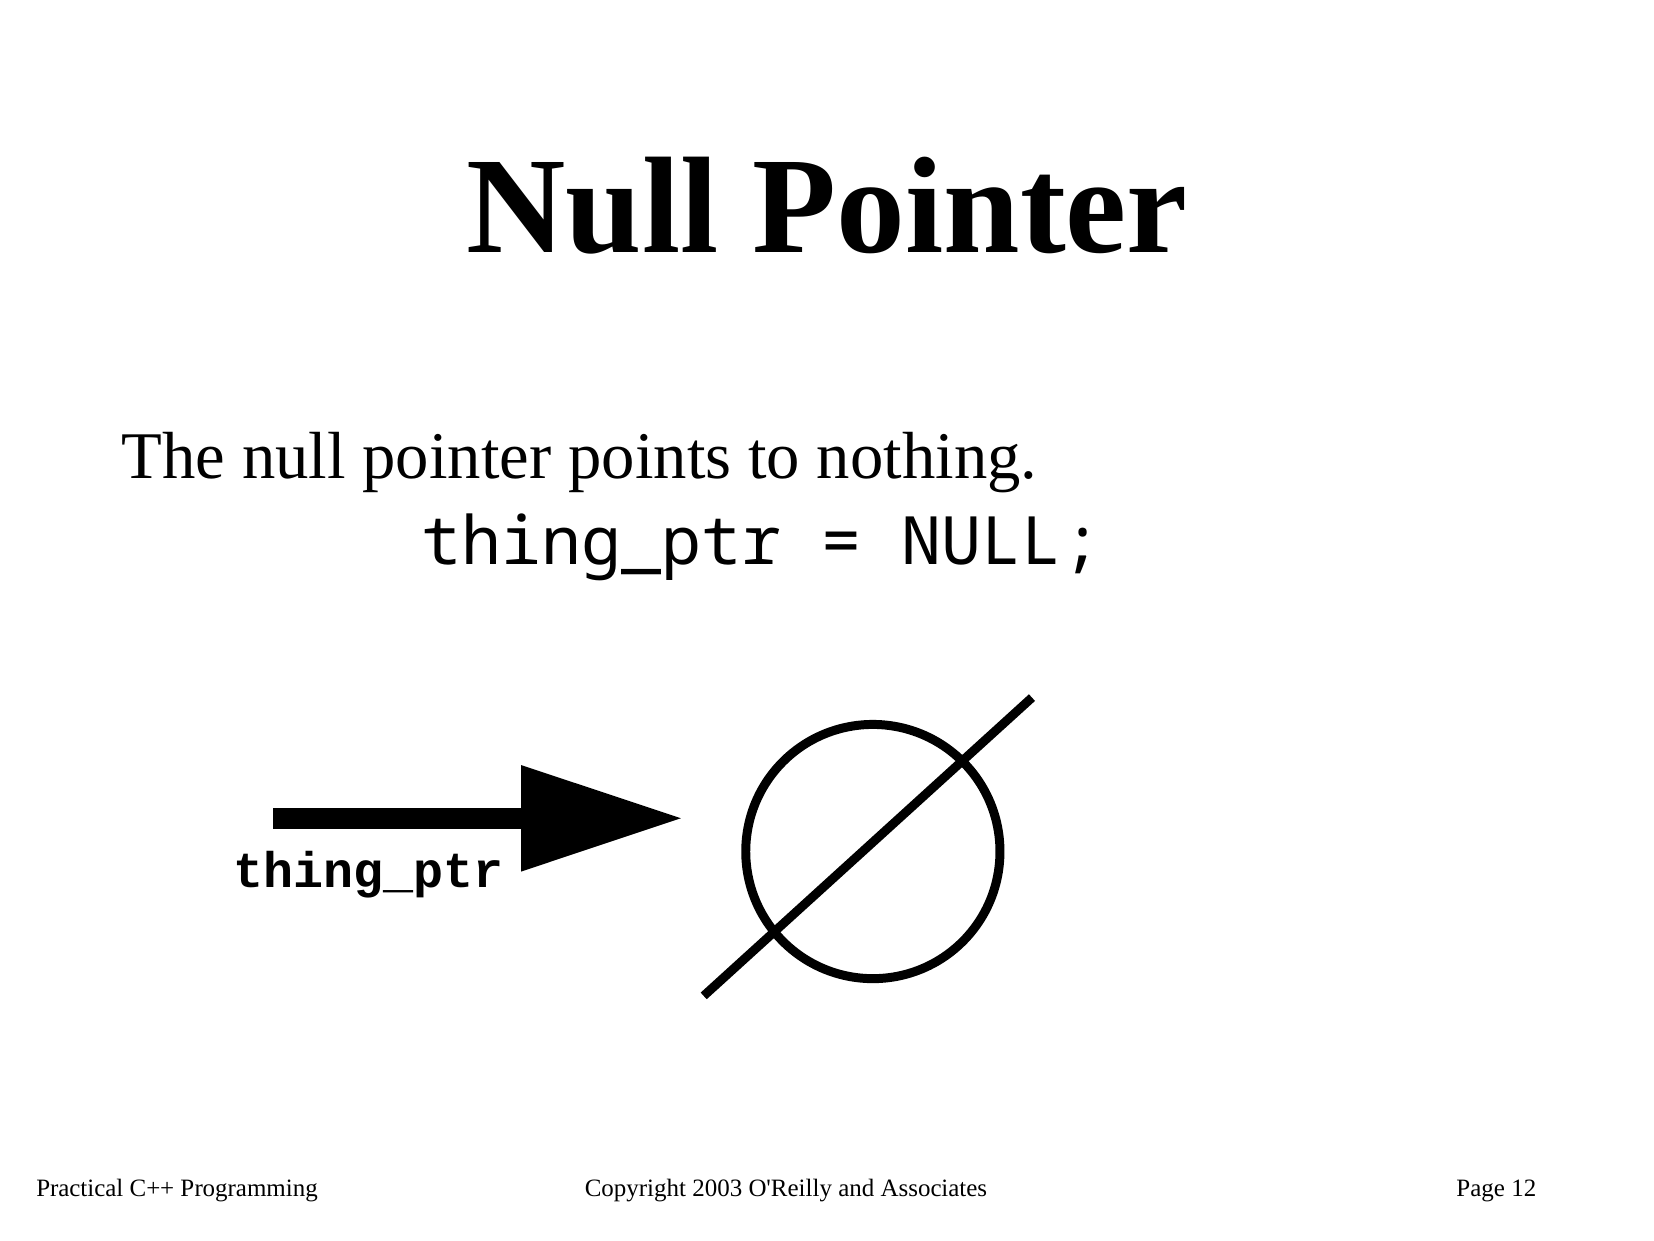

# Null Pointer
The null pointer points to nothing.
	thing_ptr = NULL;
thing_ptr